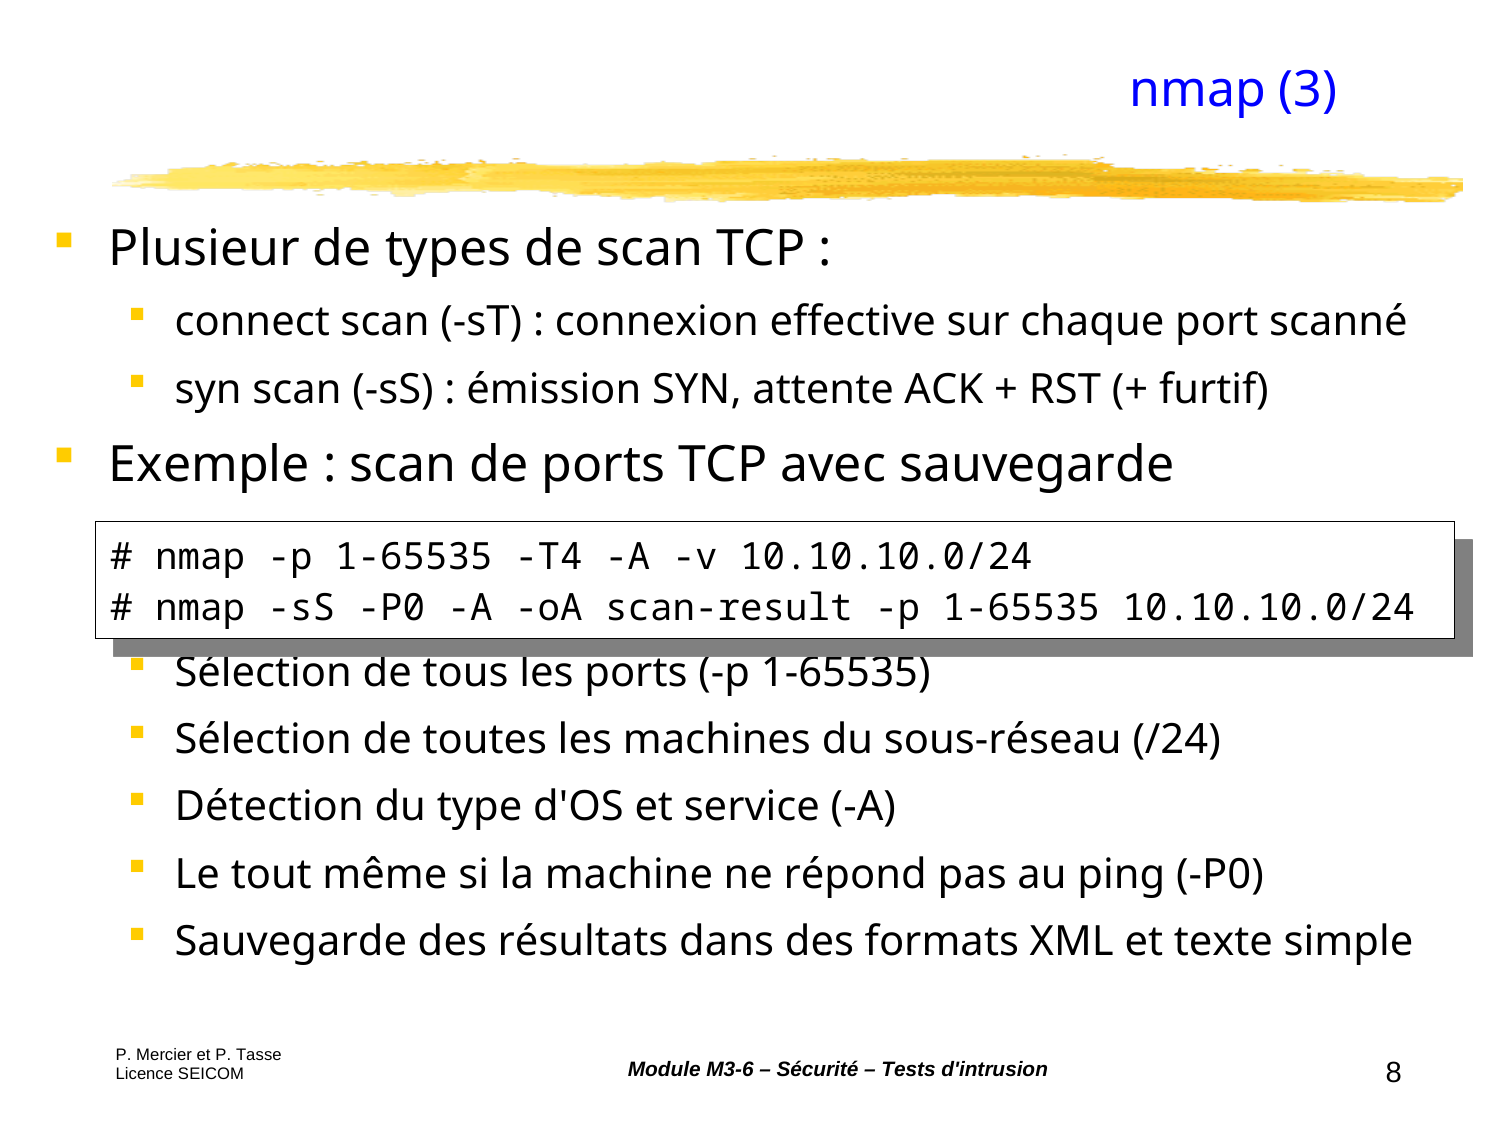

# nmap (3)
Plusieur de types de scan TCP :
connect scan (-sT) : connexion effective sur chaque port scanné
syn scan (-sS) : émission SYN, attente ACK + RST (+ furtif)
Exemple : scan de ports TCP avec sauvegarde
Sélection de tous les ports (-p 1-65535)
Sélection de toutes les machines du sous-réseau (/24)
Détection du type d'OS et service (-A)
Le tout même si la machine ne répond pas au ping (-P0)
Sauvegarde des résultats dans des formats XML et texte simple
# nmap -p 1-65535 -T4 -A -v 10.10.10.0/24
# nmap -sS -P0 -A -oA scan-result -p 1-65535 10.10.10.0/24
8